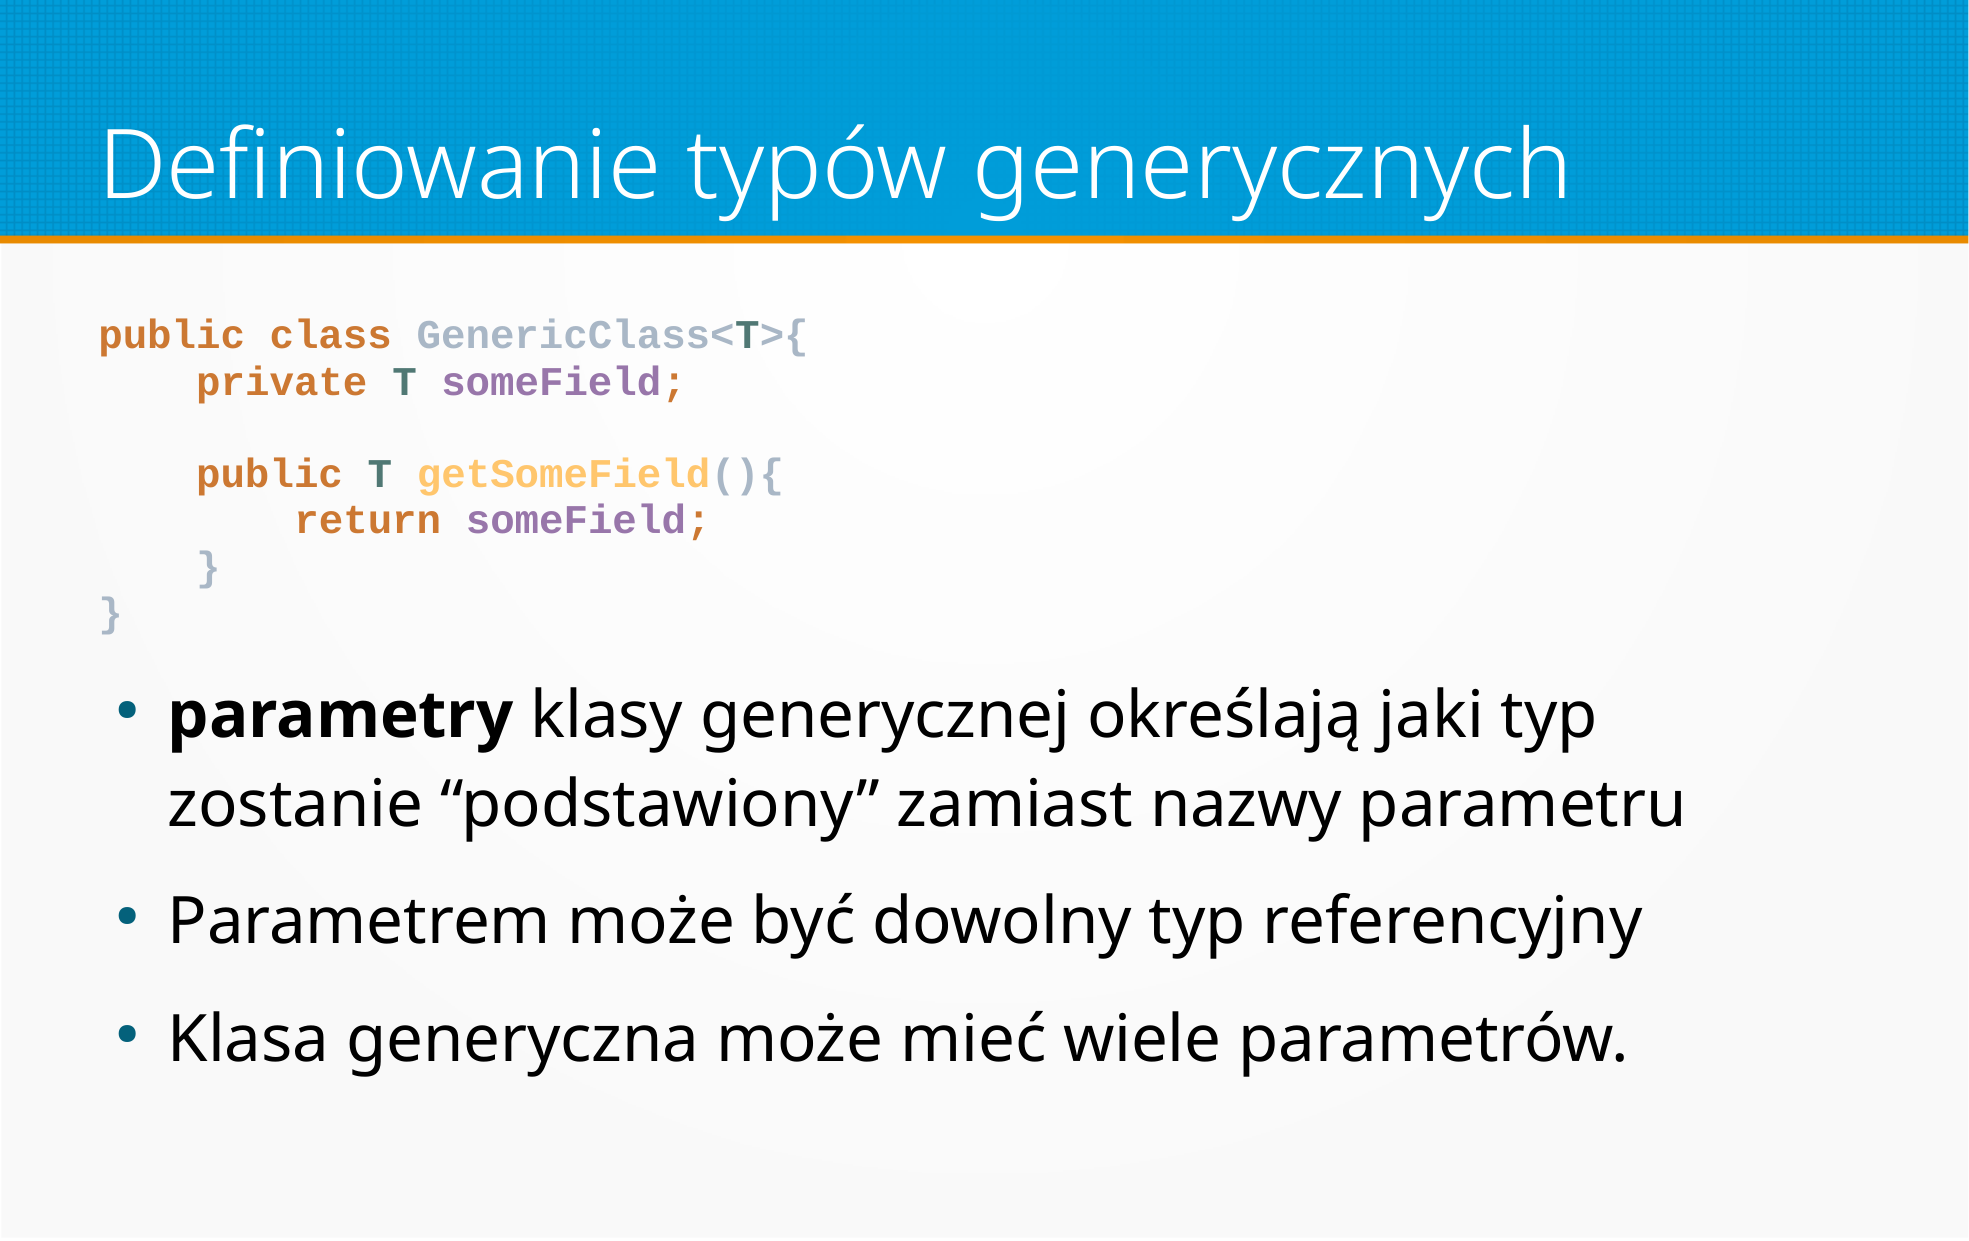

# Definiowanie typów generycznych
public class GenericClass<T>{
 private T someField;
 public T getSomeField(){
 return someField;
 }
}
parametry klasy generycznej określają jaki typ zostanie “podstawiony” zamiast nazwy parametru
Parametrem może być dowolny typ referencyjny
Klasa generyczna może mieć wiele parametrów.